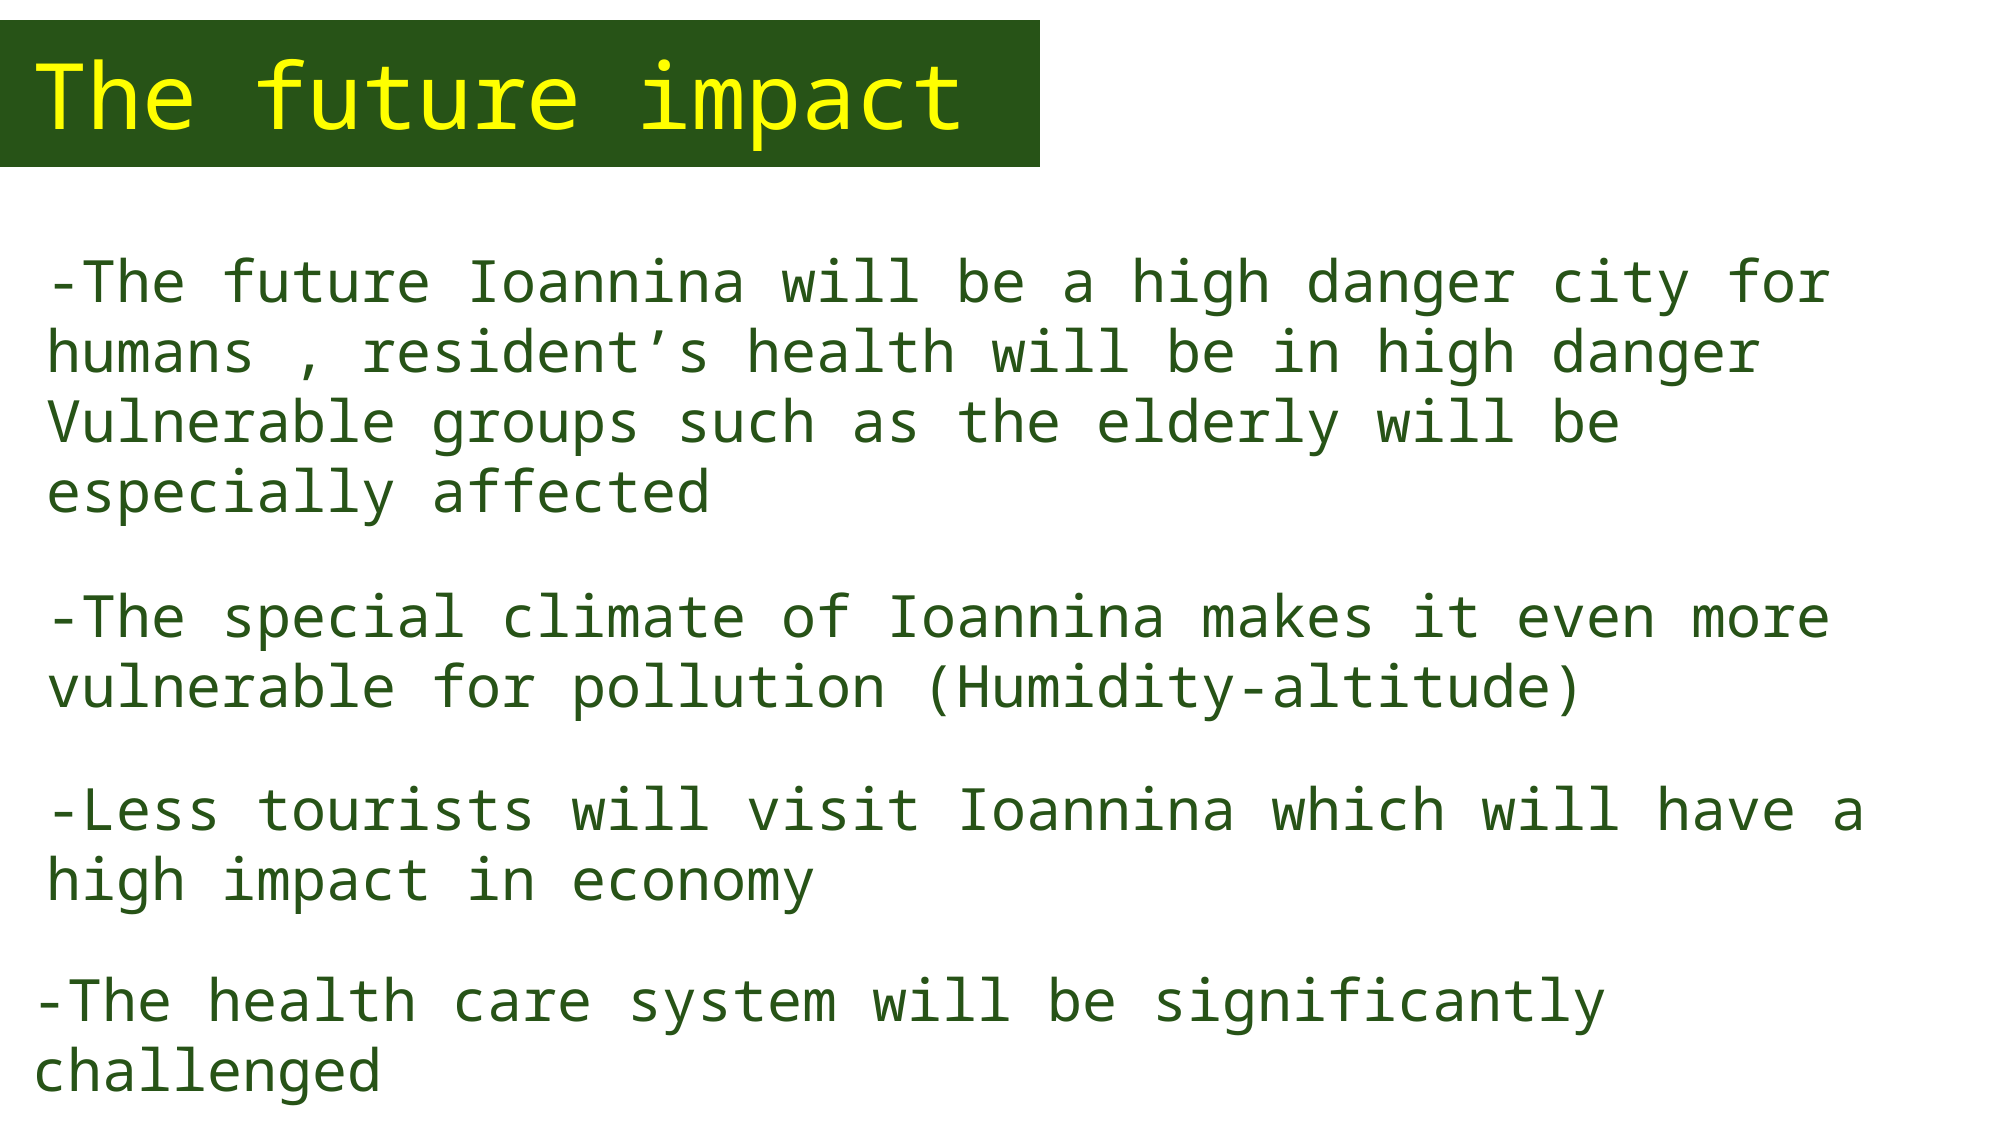

The future impact
-The future Ioannina will be a high danger city for humans , resident’s health will be in high danger
Vulnerable groups such as the elderly will be especially affected
-The special climate of Ioannina makes it even more vulnerable for pollution (Humidity-altitude)
-Less tourists will visit Ioannina which will have a high impact in economy
-The health care system will be significantly challenged